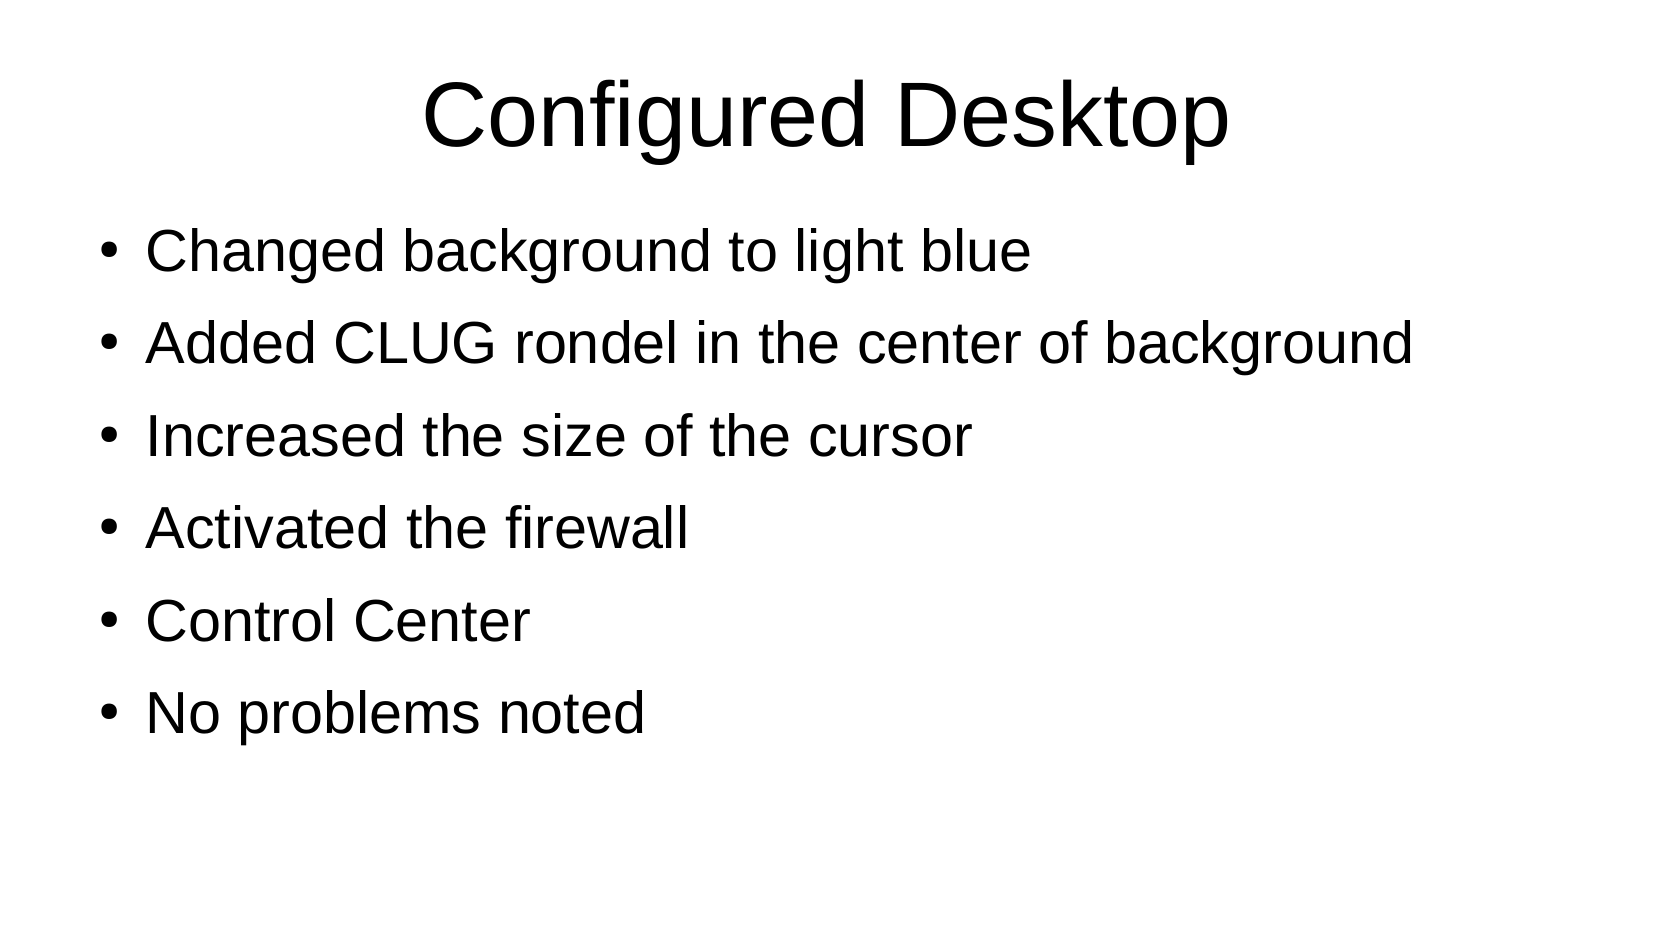

# Configured Desktop
Changed background to light blue
Added CLUG rondel in the center of background
Increased the size of the cursor
Activated the firewall
Control Center
No problems noted